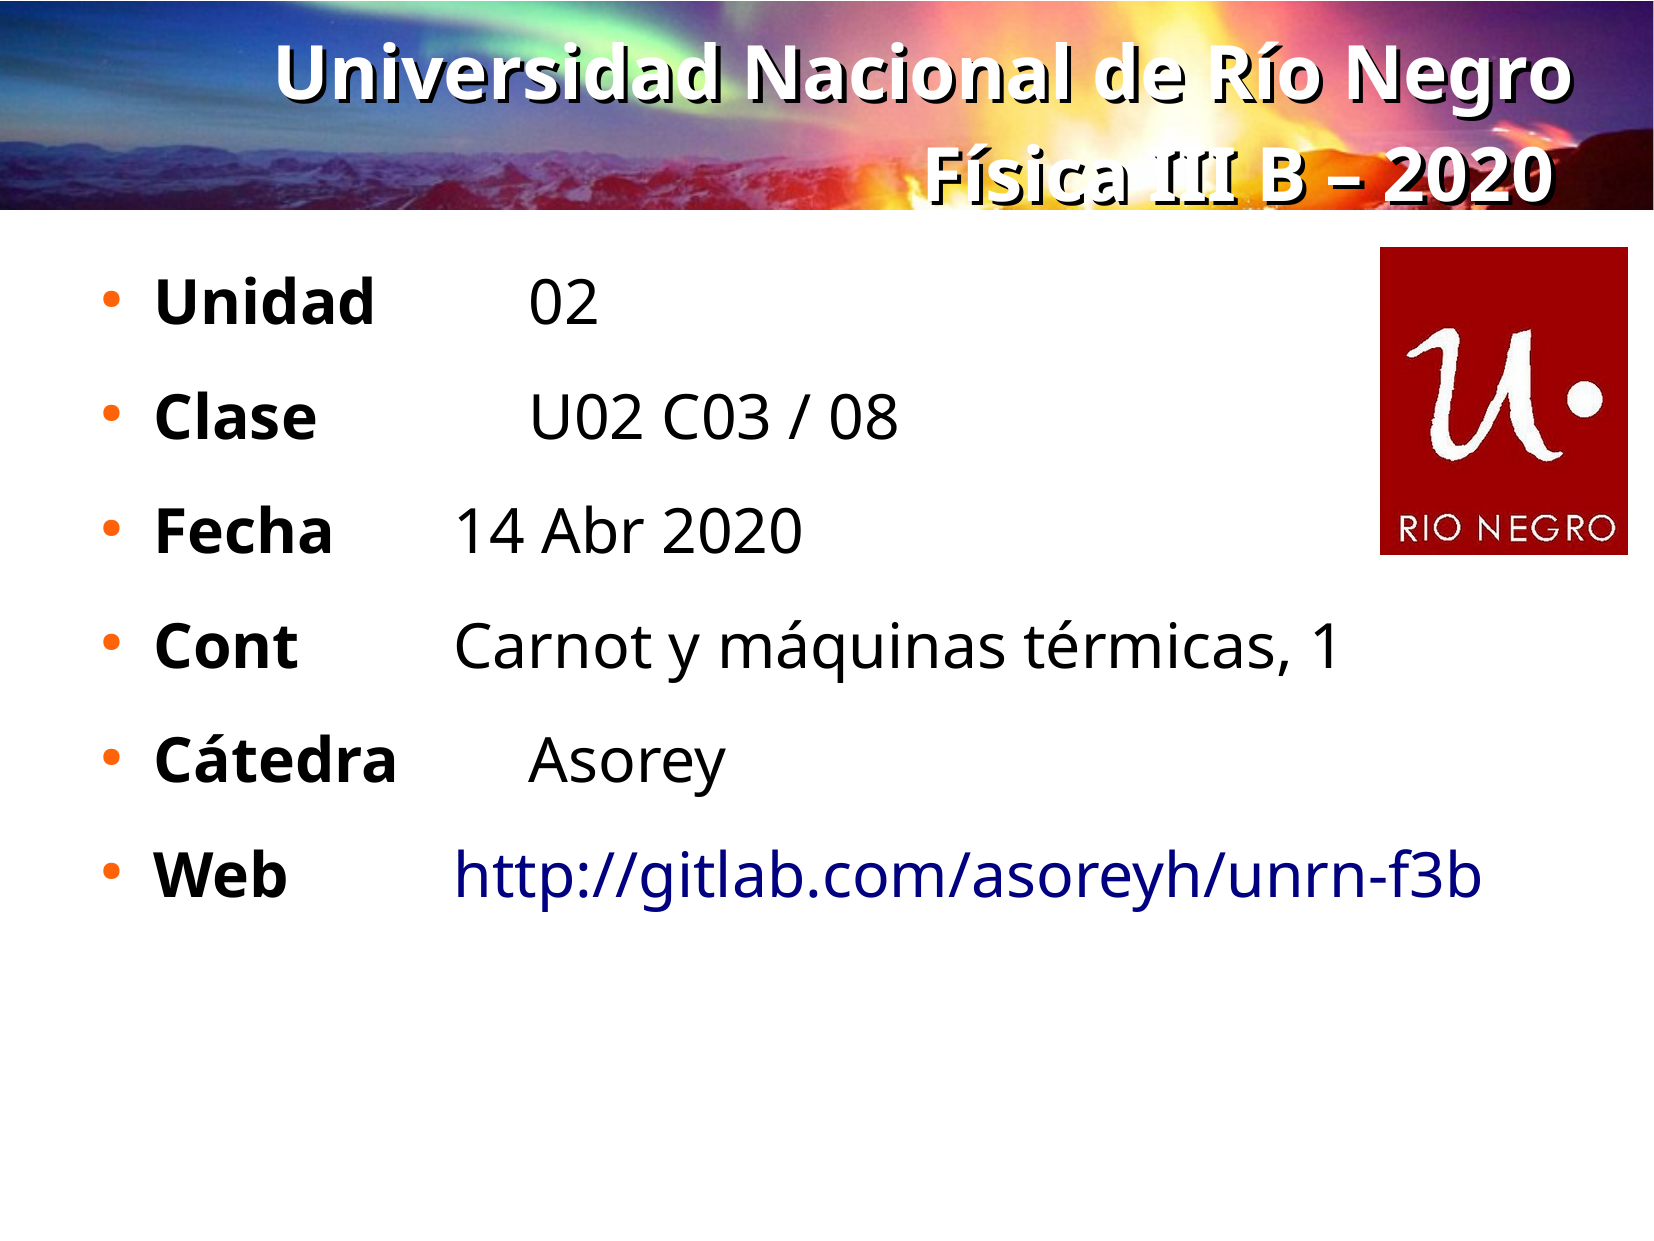

# Universidad Nacional de Río Negro Física III B – 2020
Unidad 		02
Clase			U02 C03 / 08
Fecha		14 Abr 2020
Cont			Carnot y máquinas térmicas, 1
Cátedra		Asorey
Web			http://gitlab.com/asoreyh/unrn-f3b